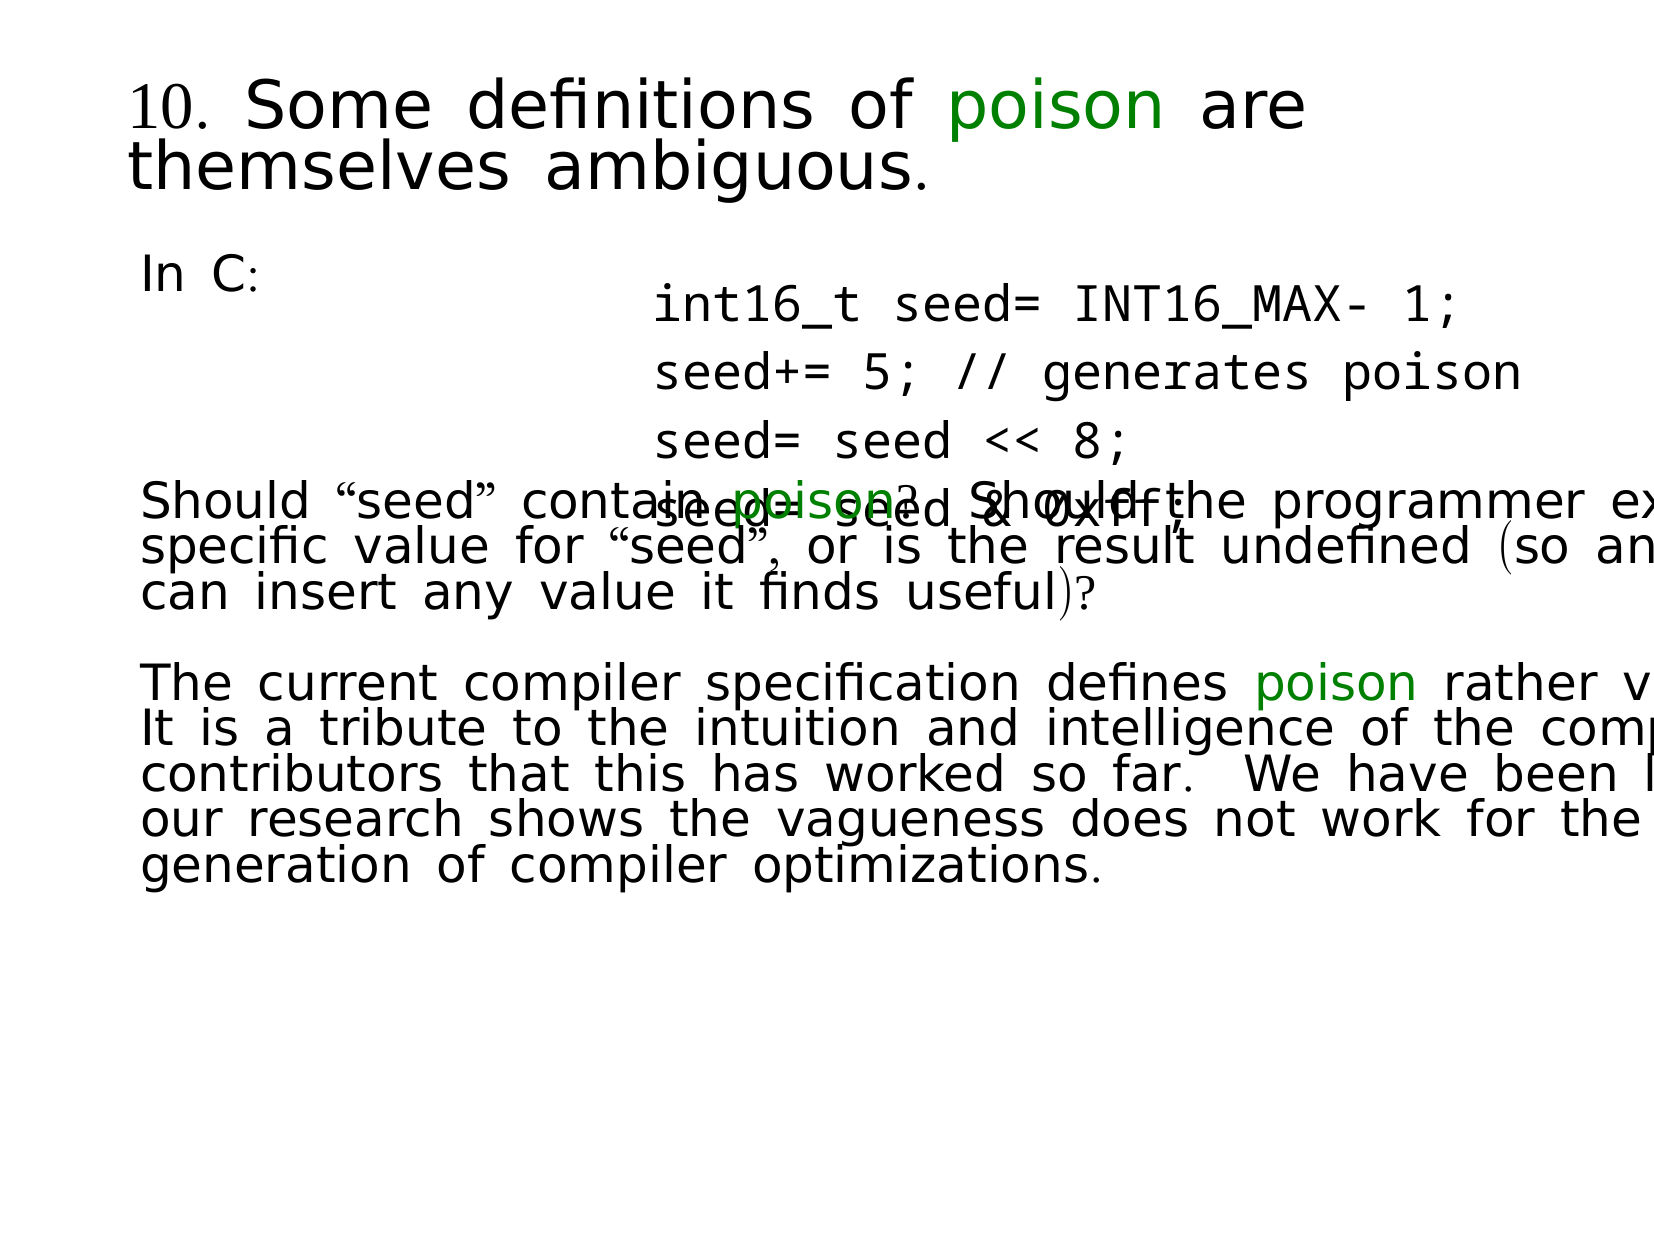

10. Some definitions of poison are themselves ambiguous.
In C:
Should “seed” contain poison? Should the programmer expect a
specific value for “seed”, or is the result undefined (so an optimizer
can insert any value it finds useful)?
The current compiler specification defines poison rather vaguely.
It is a tribute to the intuition and intelligence of the compiler
contributors that this has worked so far. We have been lucky. But
our research shows the vagueness does not work for the next
generation of compiler optimizations.
int16_t seed= INT16_MAX- 1;
seed+= 5; // generates poison
seed= seed << 8;
seed= seed & 0xff;